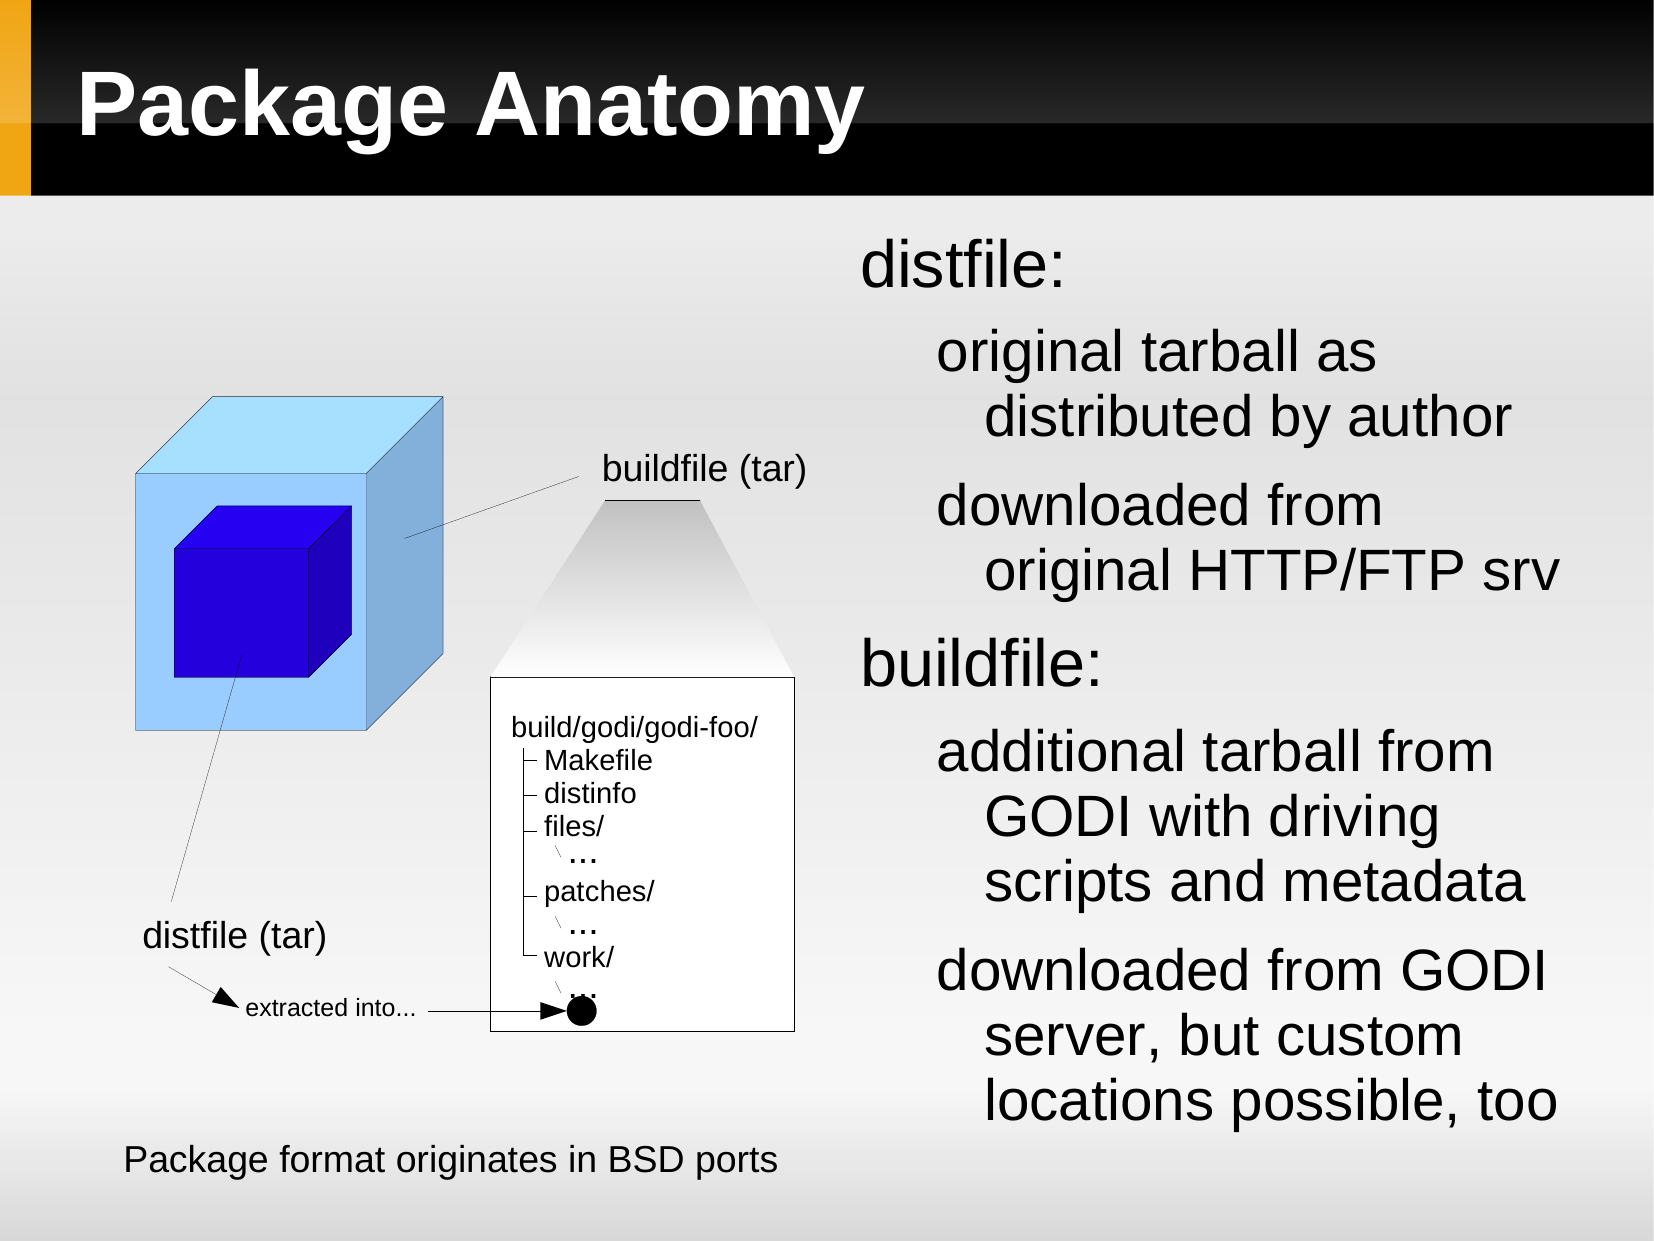

# Package Anatomy
distfile:
original tarball as
distributed by author
downloaded from original HTTP/FTP srv
buildfile:
additional tarball from
GODI with driving scripts and metadata
downloaded from GODI server, but custom locations possible, too
Package format originates in BSD ports